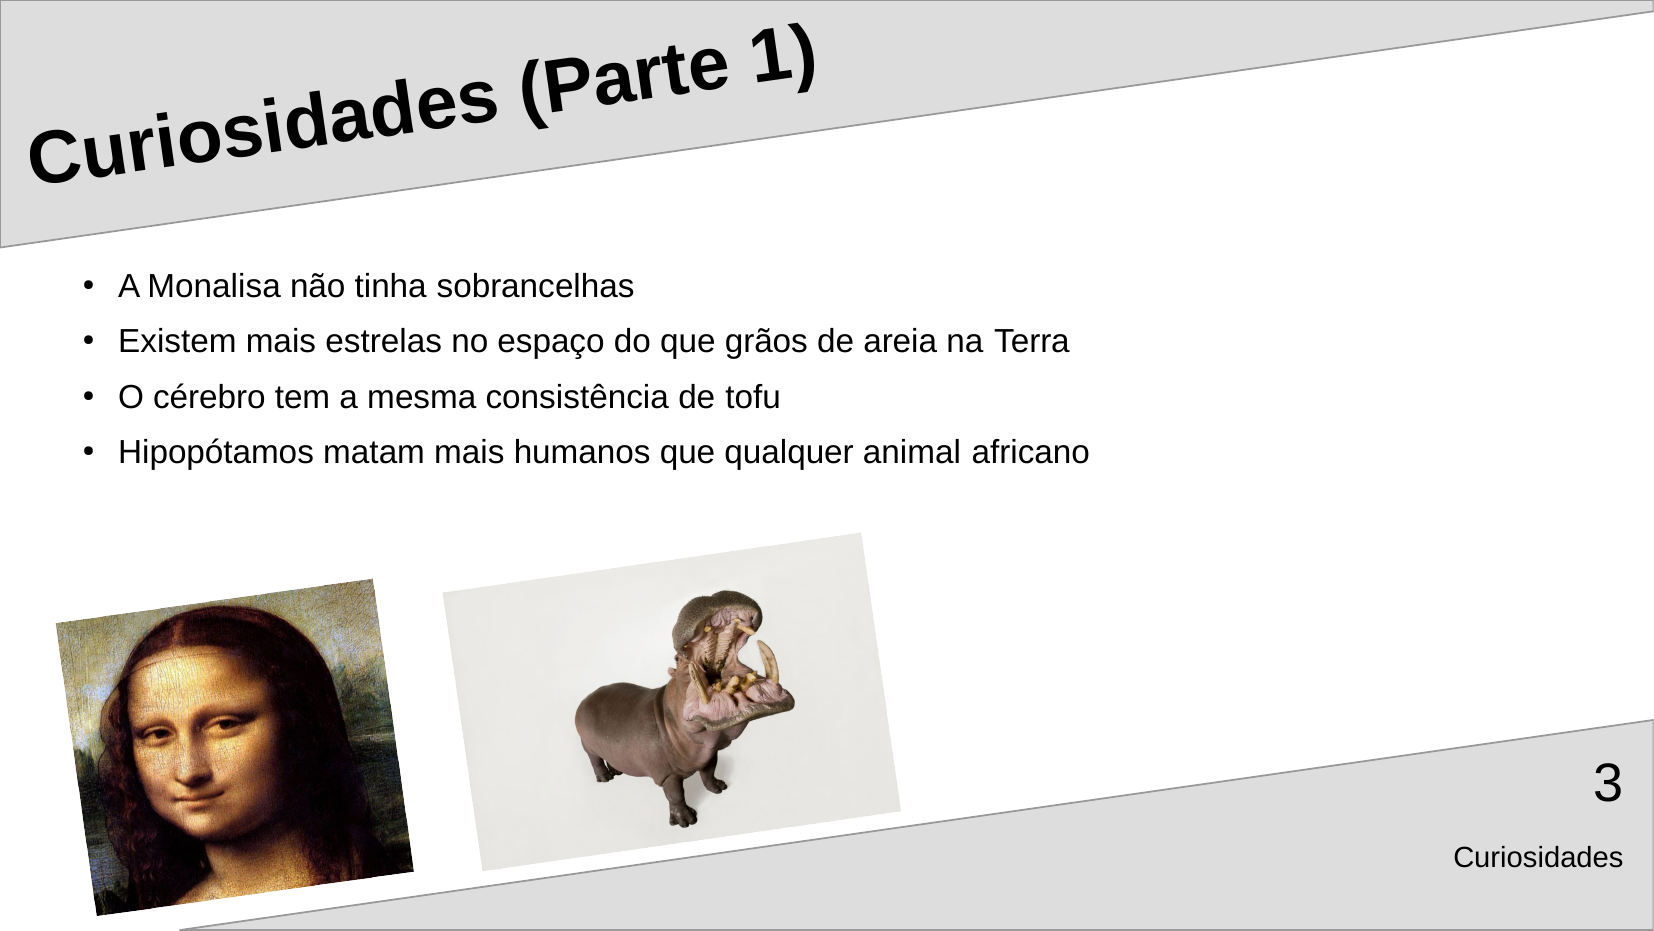

# Curiosidades (Parte 1)
A Monalisa não tinha sobrancelhas
Existem mais estrelas no espaço do que grãos de areia na Terra
O cérebro tem a mesma consistência de tofu
Hipopótamos matam mais humanos que qualquer animal africano
3
Curiosidades